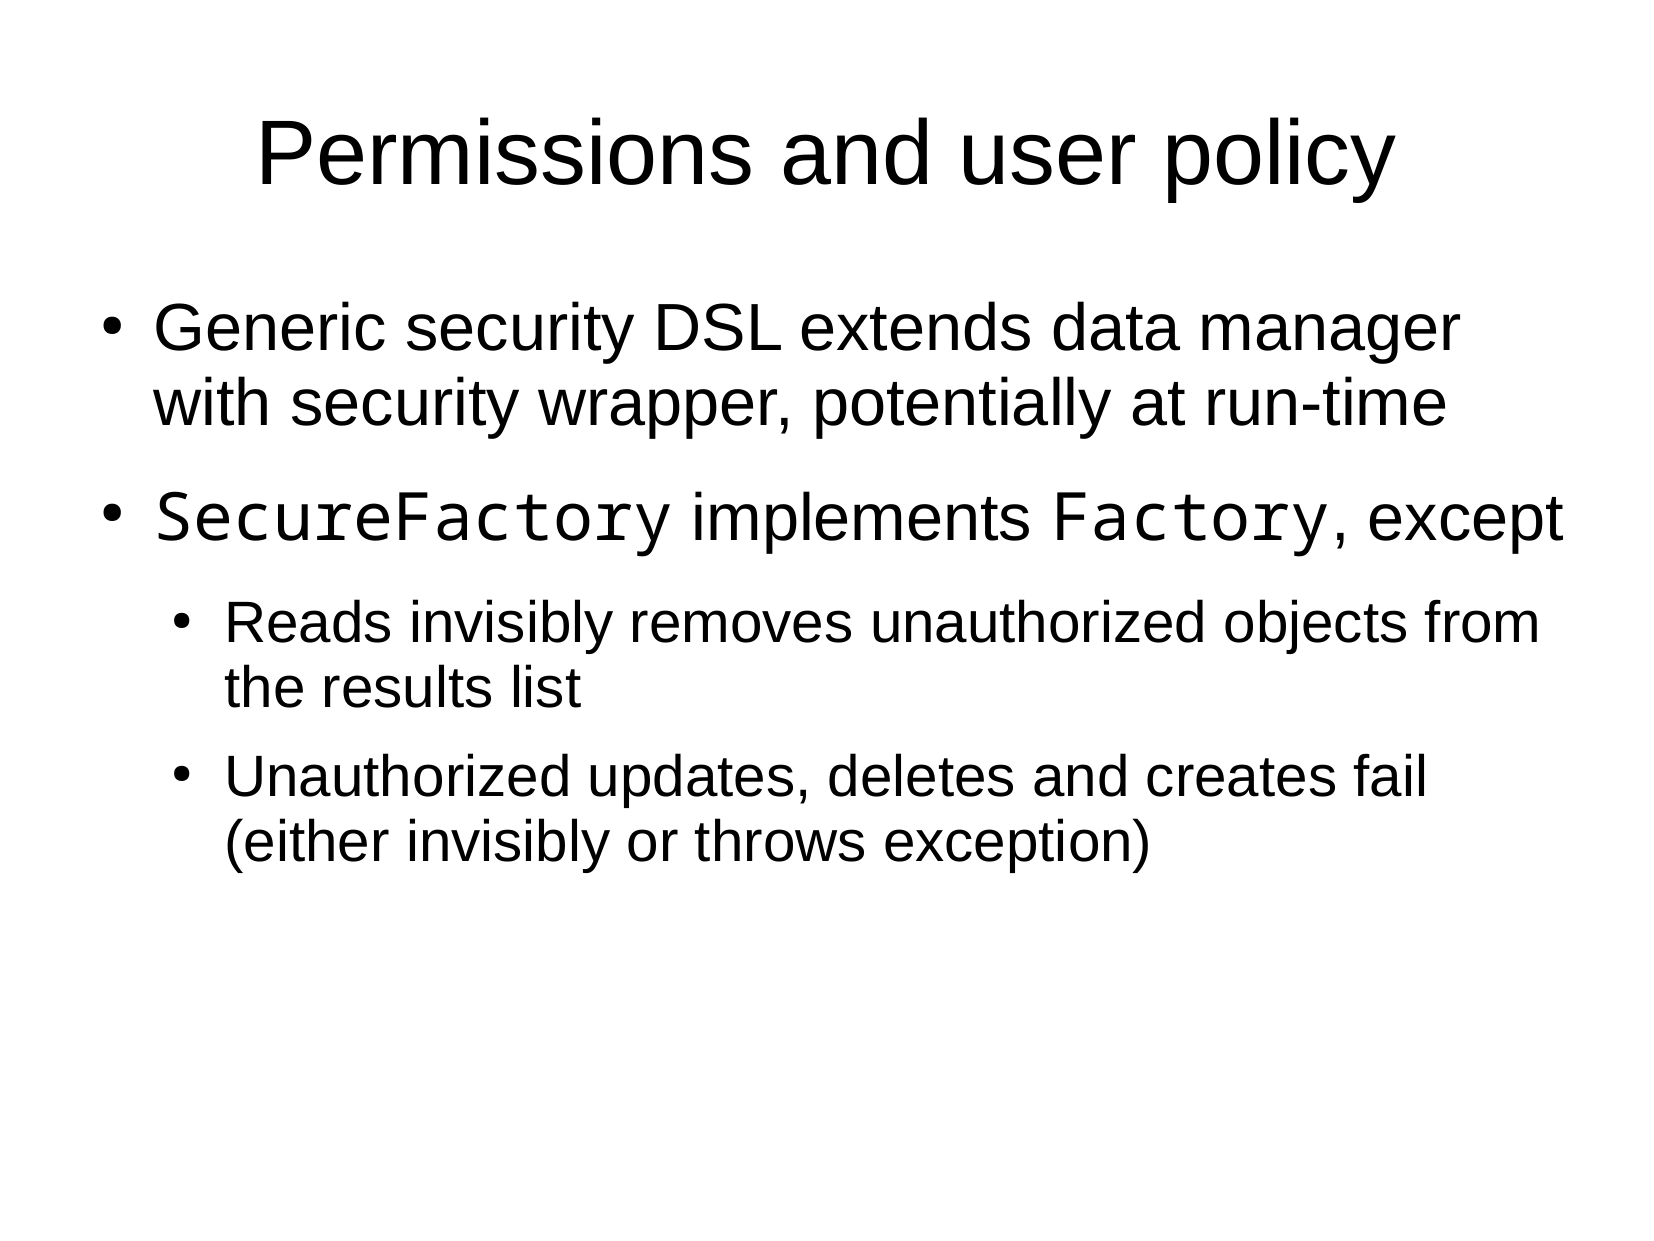

# Permissions and user policy
Generic security DSL extends data manager with security wrapper, potentially at run-time
SecureFactory implements Factory, except
Reads invisibly removes unauthorized objects from the results list
Unauthorized updates, deletes and creates fail (either invisibly or throws exception)